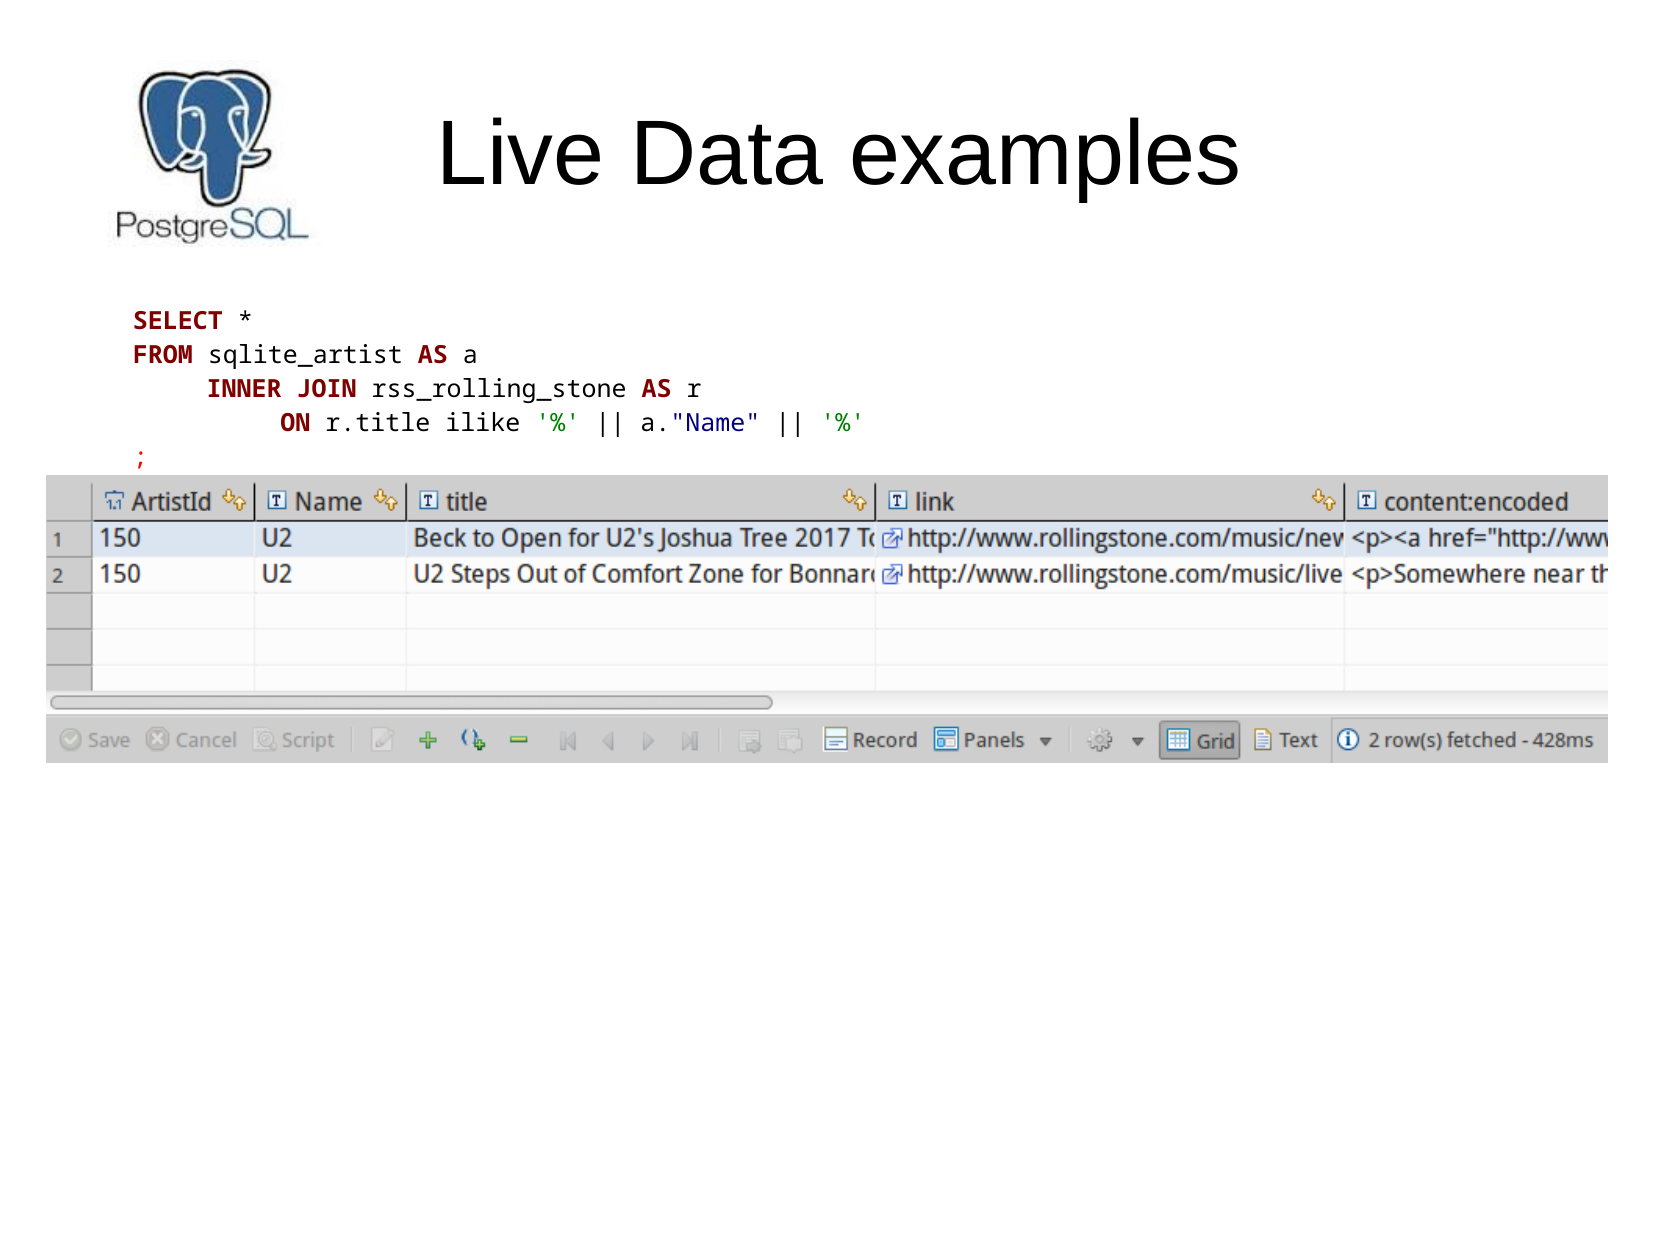

# Live Data examples
SELECT *
FROM sqlite_artist AS a
	INNER JOIN rss_rolling_stone AS r
		ON r.title ilike '%' || a."Name" || '%'
;